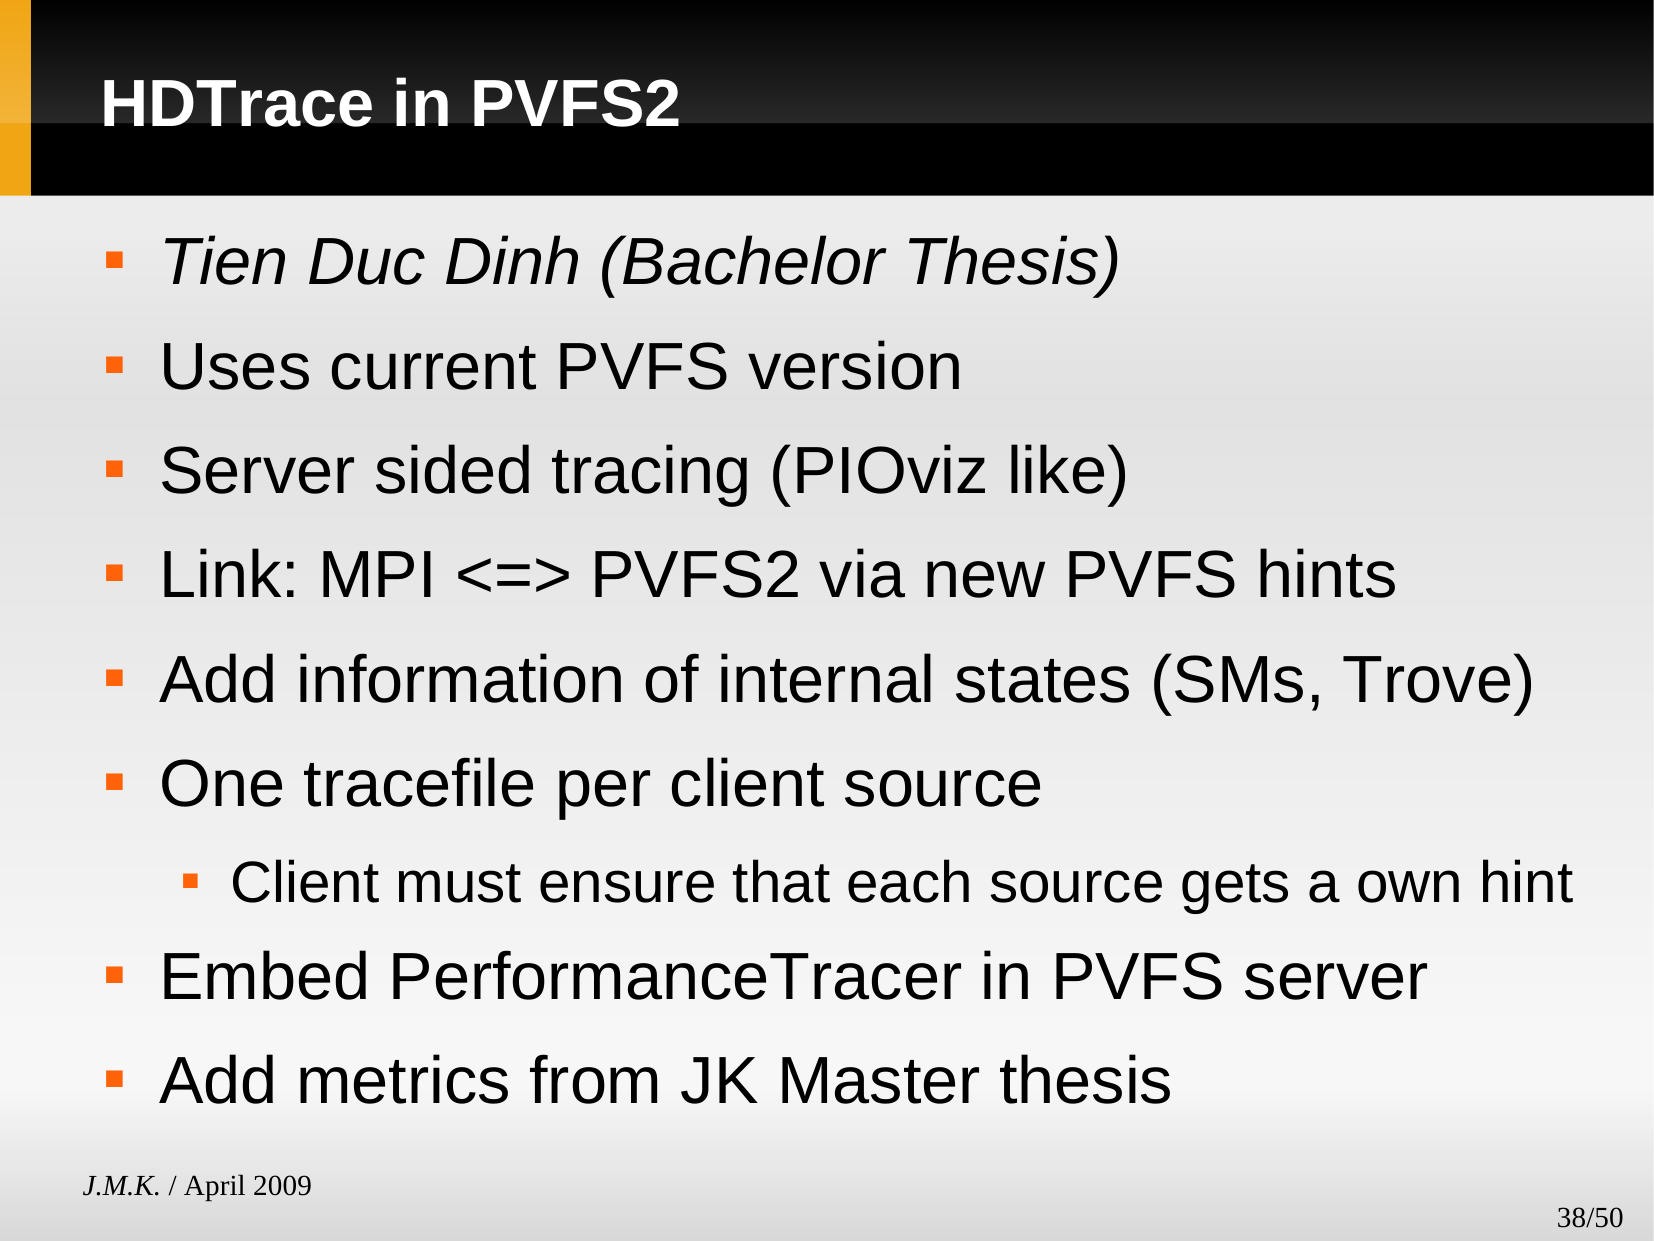

# HDTrace in PVFS2
Tien Duc Dinh (Bachelor Thesis)
Uses current PVFS version
Server sided tracing (PIOviz like)
Link: MPI <=> PVFS2 via new PVFS hints
Add information of internal states (SMs, Trove)
One tracefile per client source
Client must ensure that each source gets a own hint
Embed PerformanceTracer in PVFS server
Add metrics from JK Master thesis